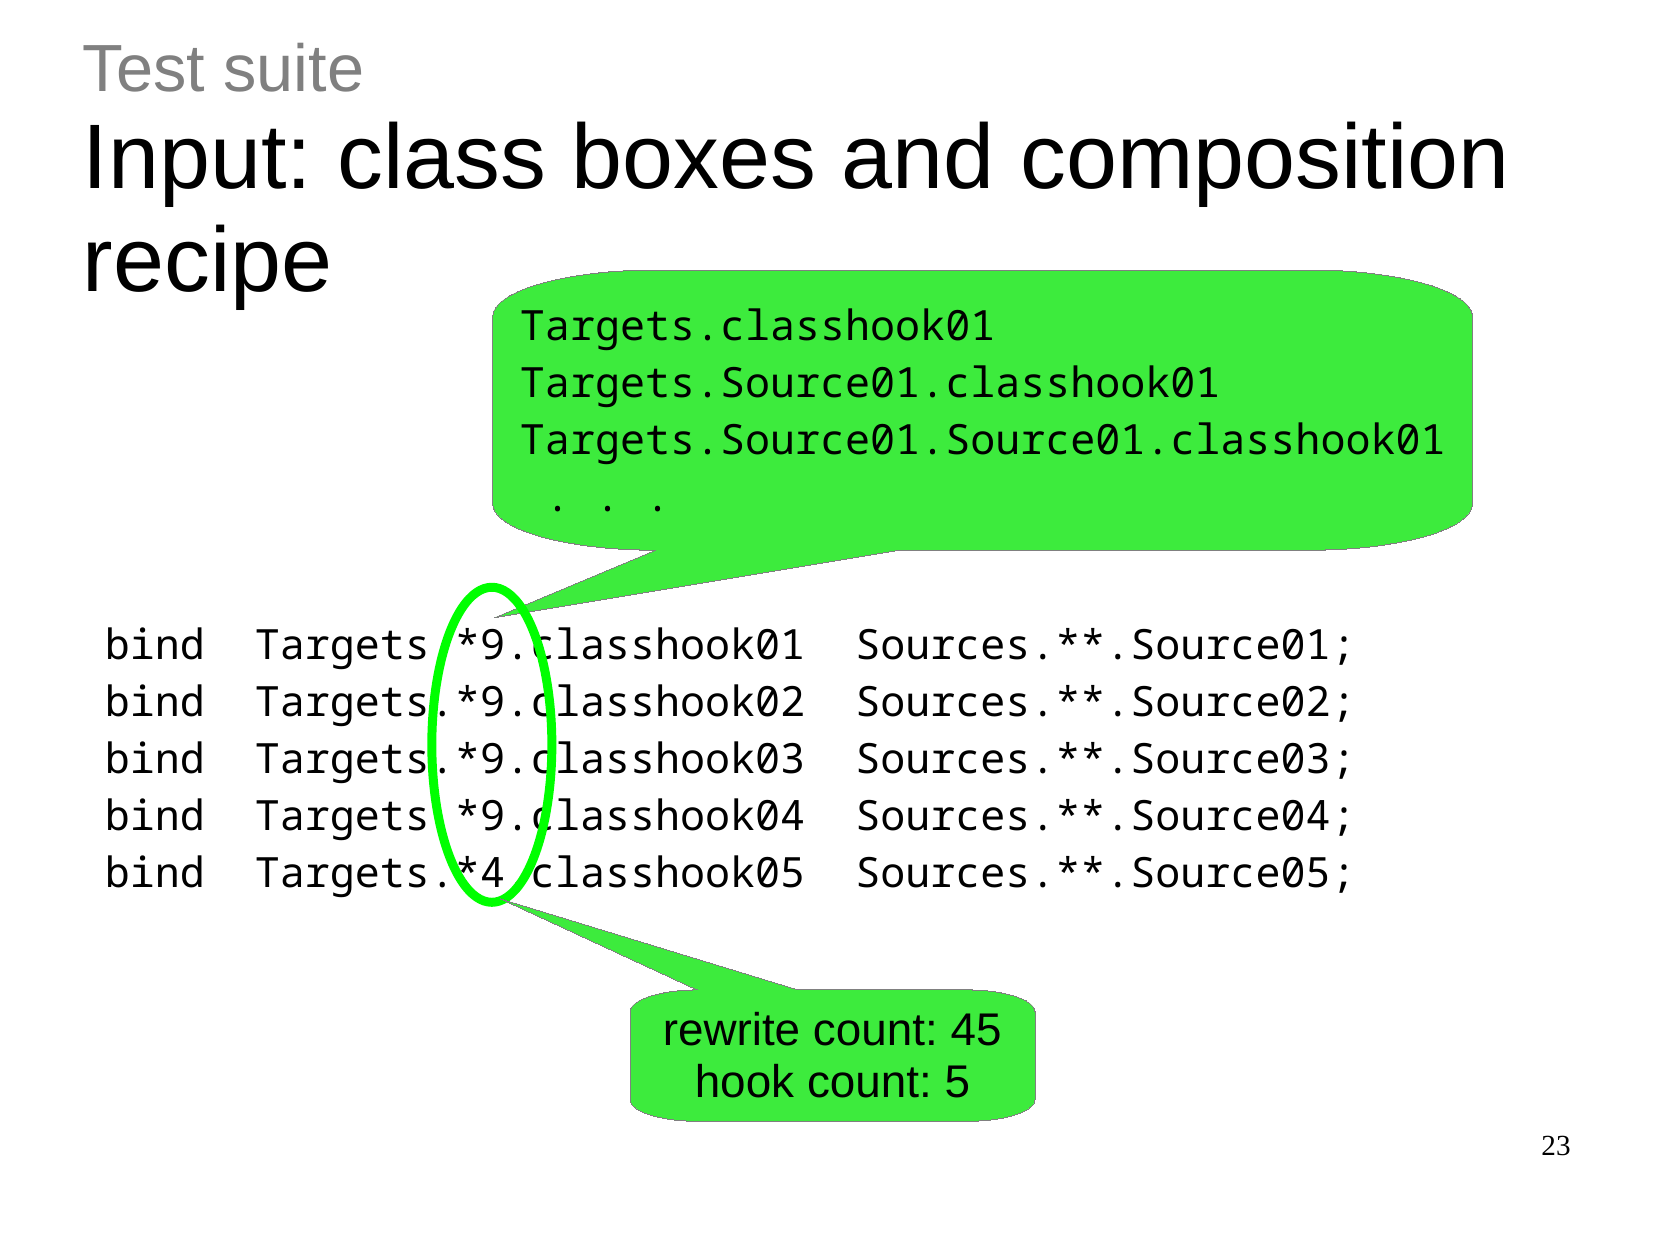

# Test suite Input: class boxes and composition recipe
Targets.classhook01
Targets.Source01.classhook01
Targets.Source01.Source01.classhook01
 . . .
bind Targets.*9.classhook01 Sources.**.Source01;
bind Targets.*9.classhook02 Sources.**.Source02;
bind Targets.*9.classhook03 Sources.**.Source03;
bind Targets.*9.classhook04 Sources.**.Source04;
bind Targets.*4.classhook05 Sources.**.Source05;
rewrite count: 45
hook count: 5
23